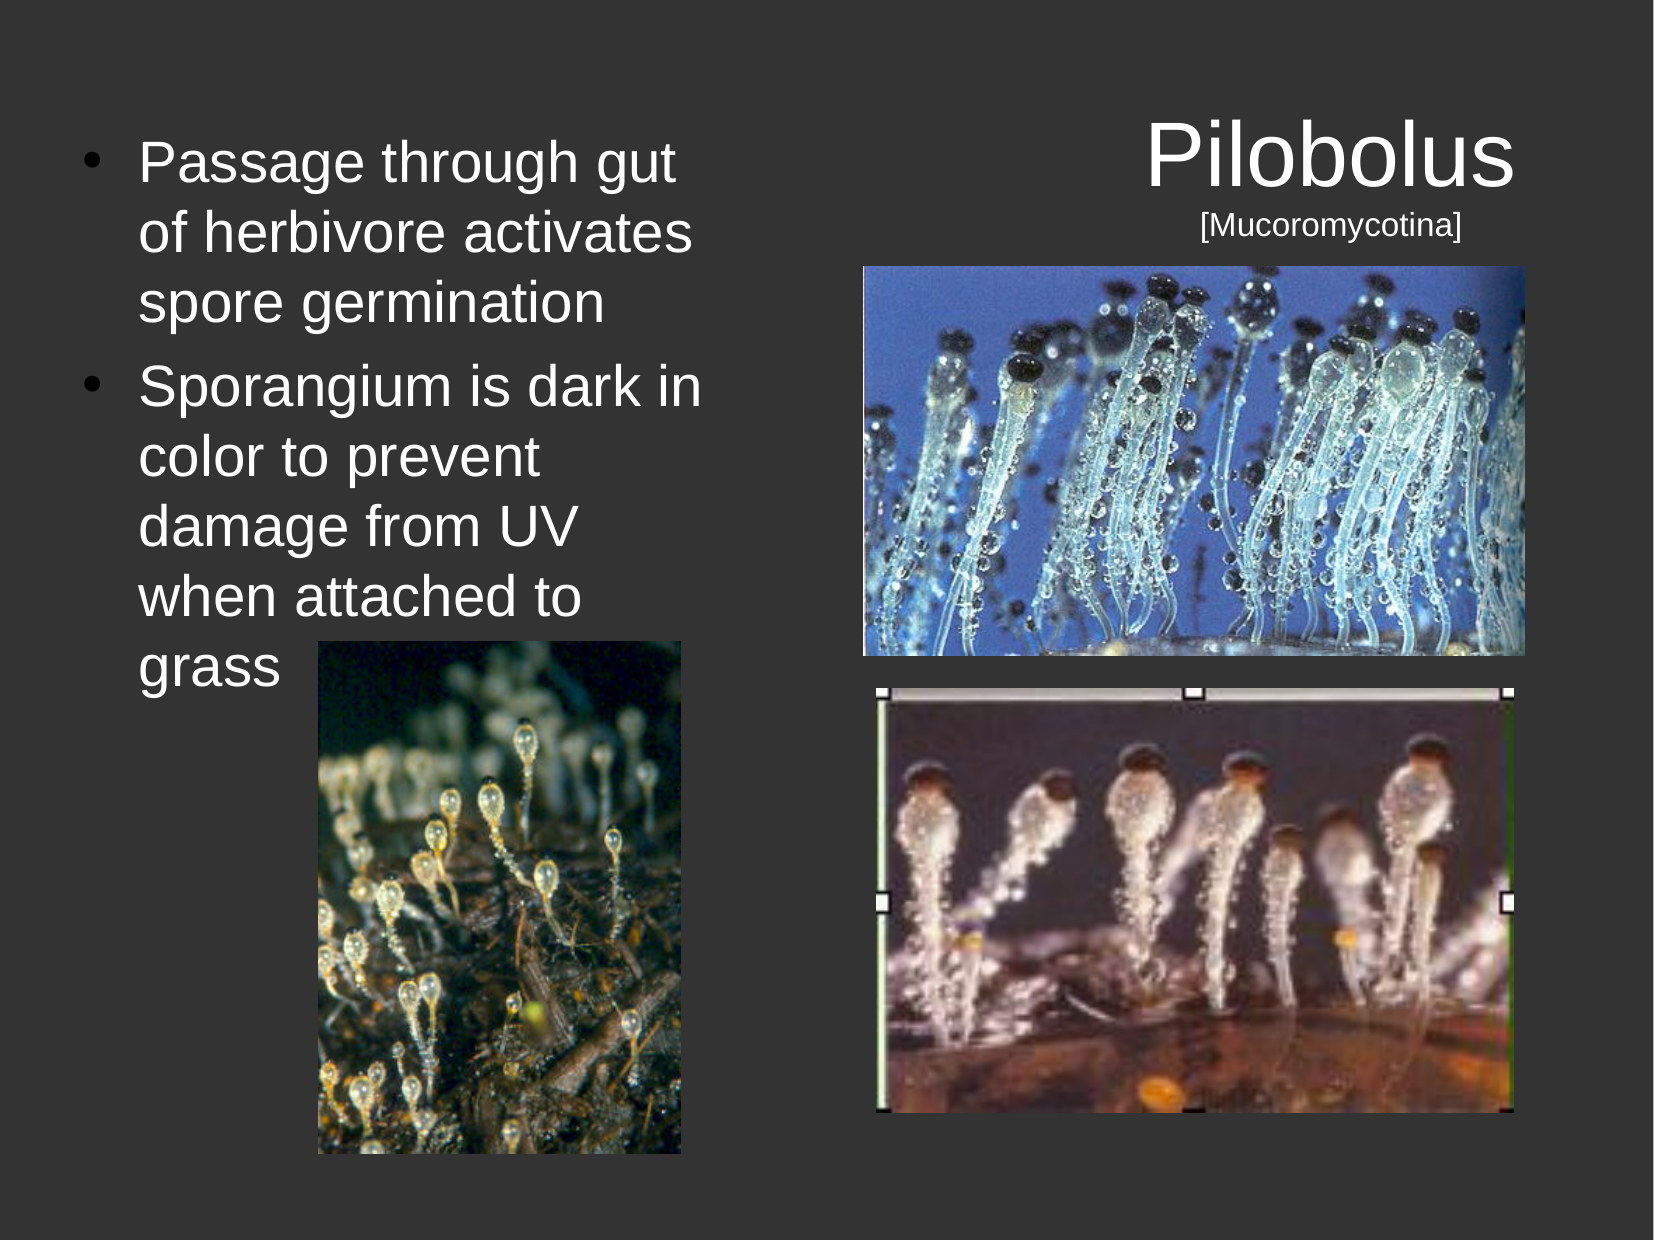

Pilobolus
[Mucoromycotina]
Passage through gut of herbivore activates spore germination
Sporangium is dark in color to prevent damage from UV when attached to grass